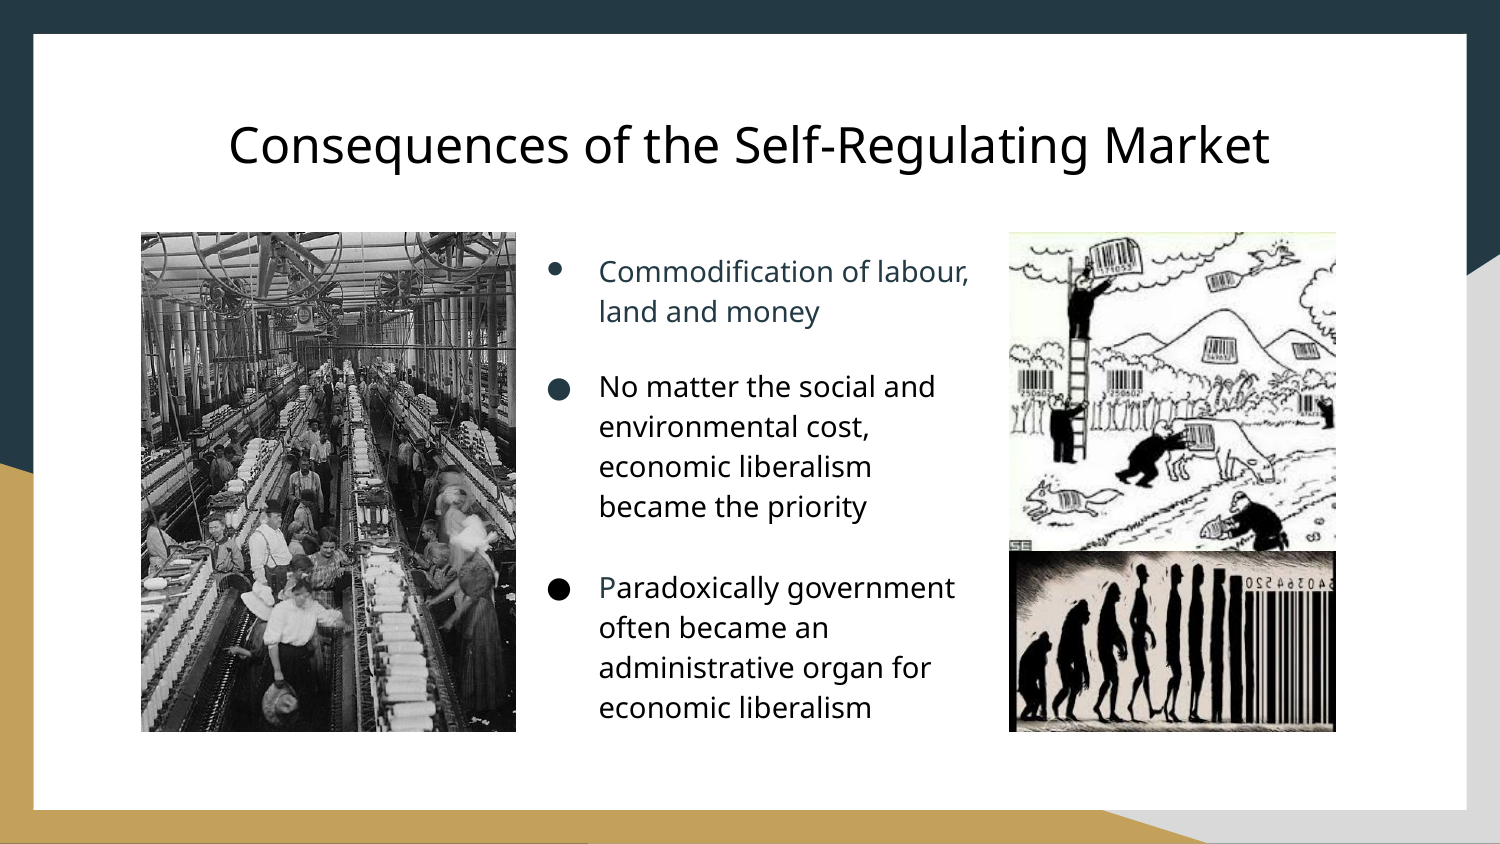

# Consequences of the Self-Regulating Market
Commodification of labour, land and money
No matter the social and environmental cost, economic liberalism became the priority
Paradoxically government often became an administrative organ for economic liberalism